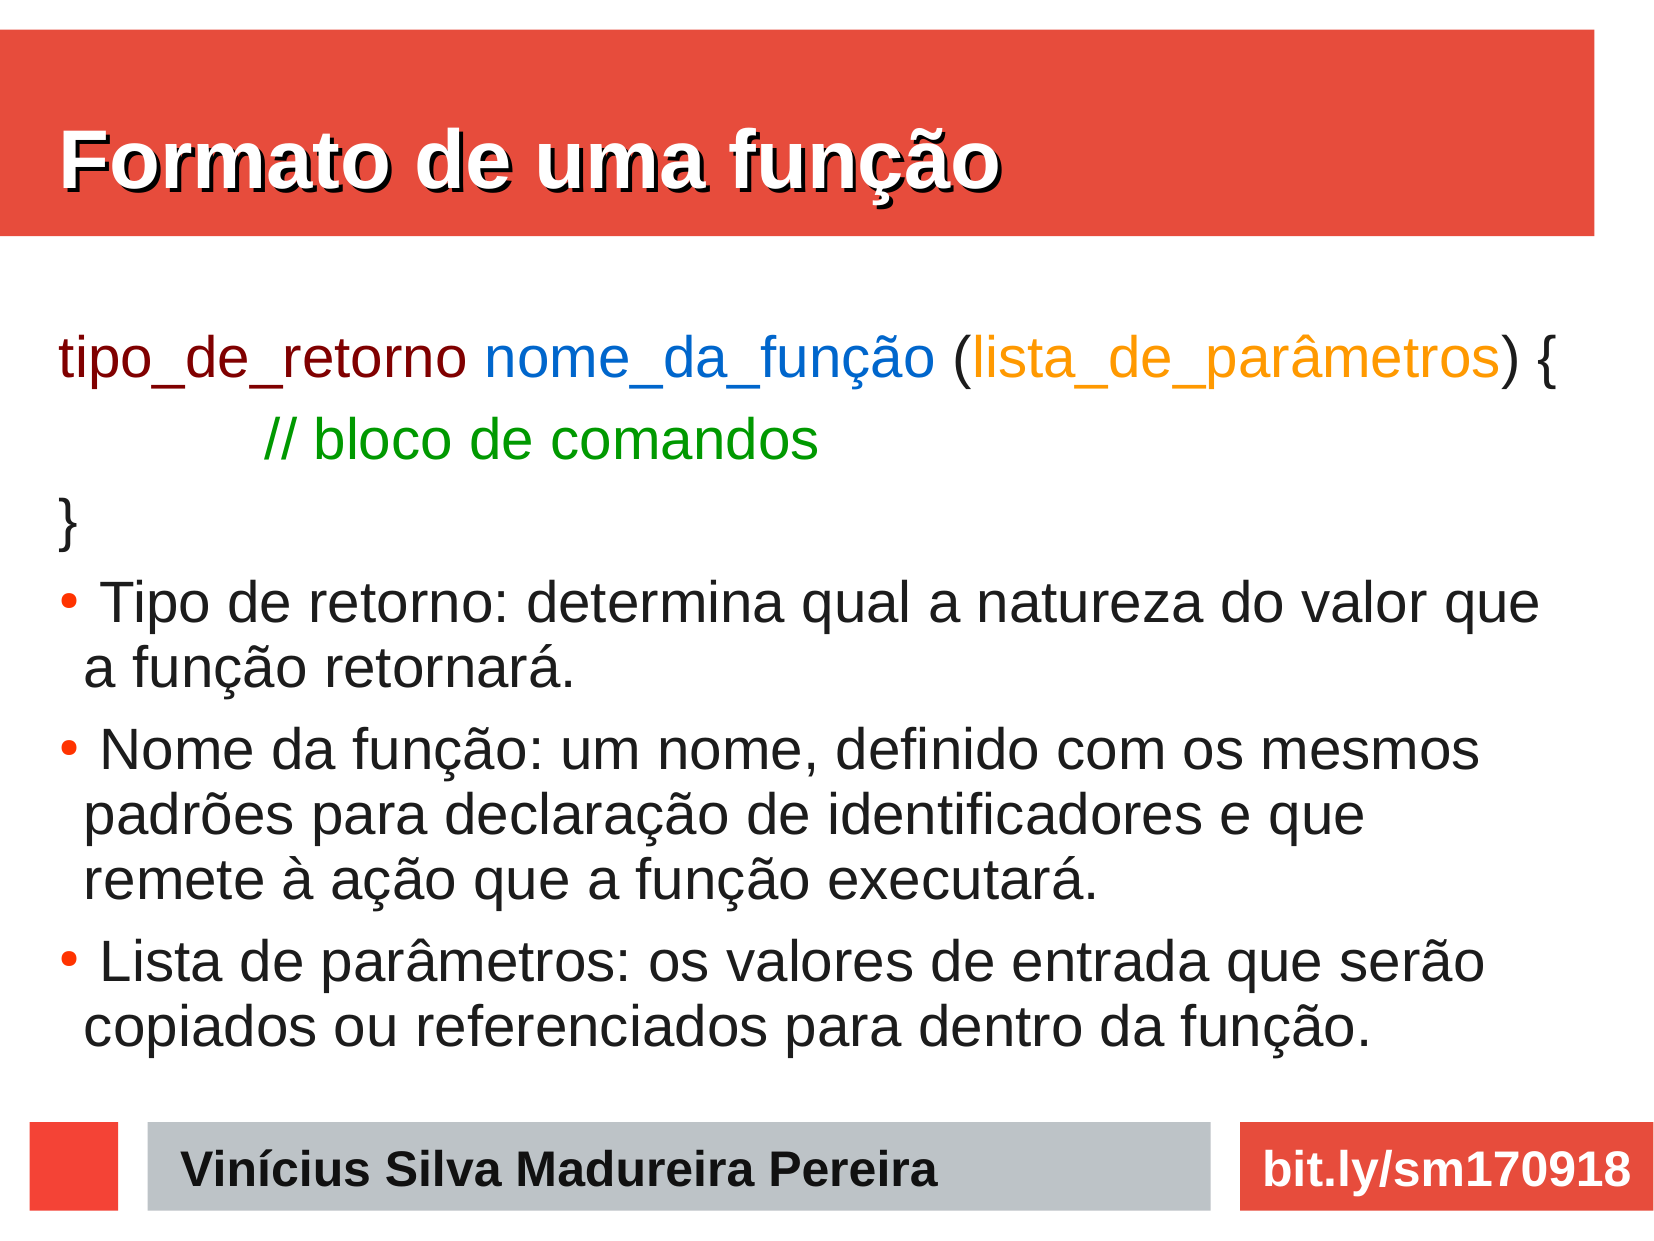

# Formato de uma função
tipo_de_retorno nome_da_função (lista_de_parâmetros) {
// bloco de comandos
}
 Tipo de retorno: determina qual a natureza do valor que a função retornará.
 Nome da função: um nome, definido com os mesmos padrões para declaração de identificadores e que remete à ação que a função executará.
 Lista de parâmetros: os valores de entrada que serão copiados ou referenciados para dentro da função.
Vinícius Silva Madureira Pereira
bit.ly/sm170918